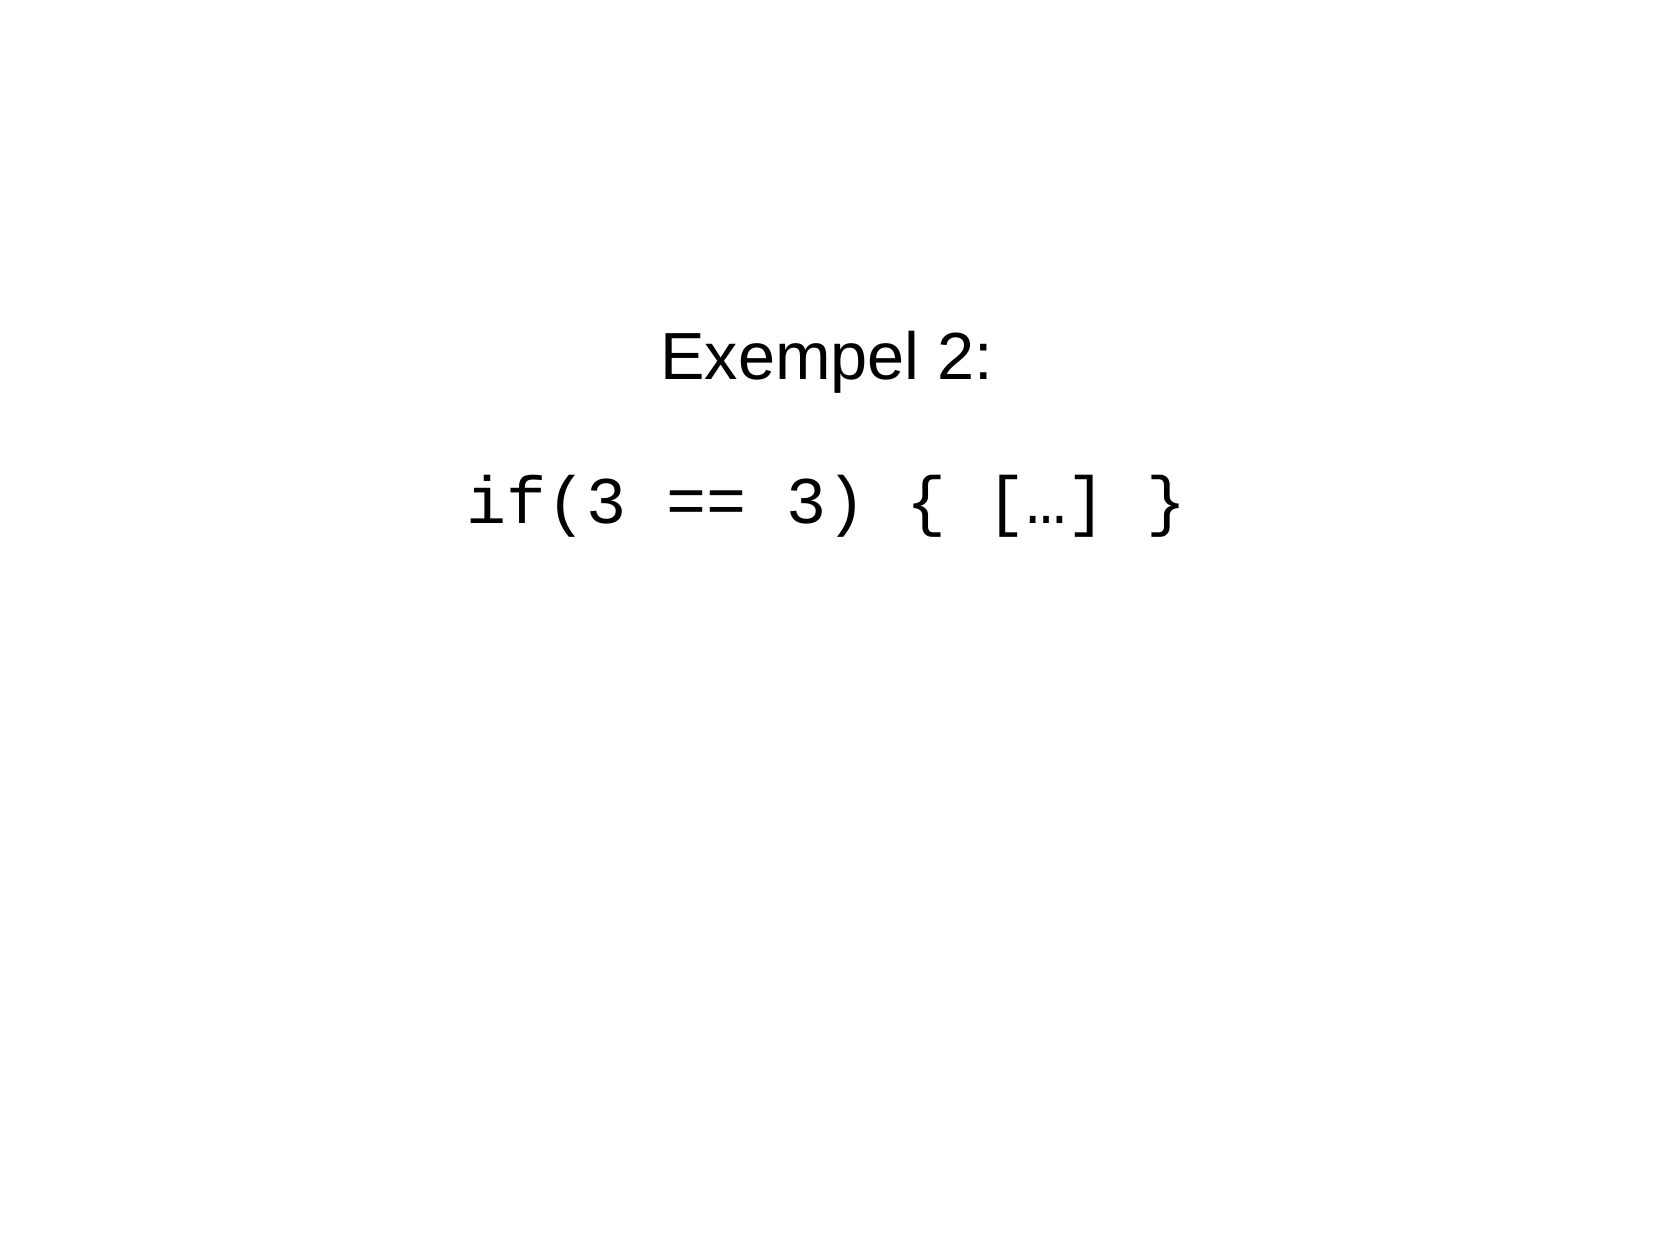

# Exempel 2:
if(3 == 3) { […] }